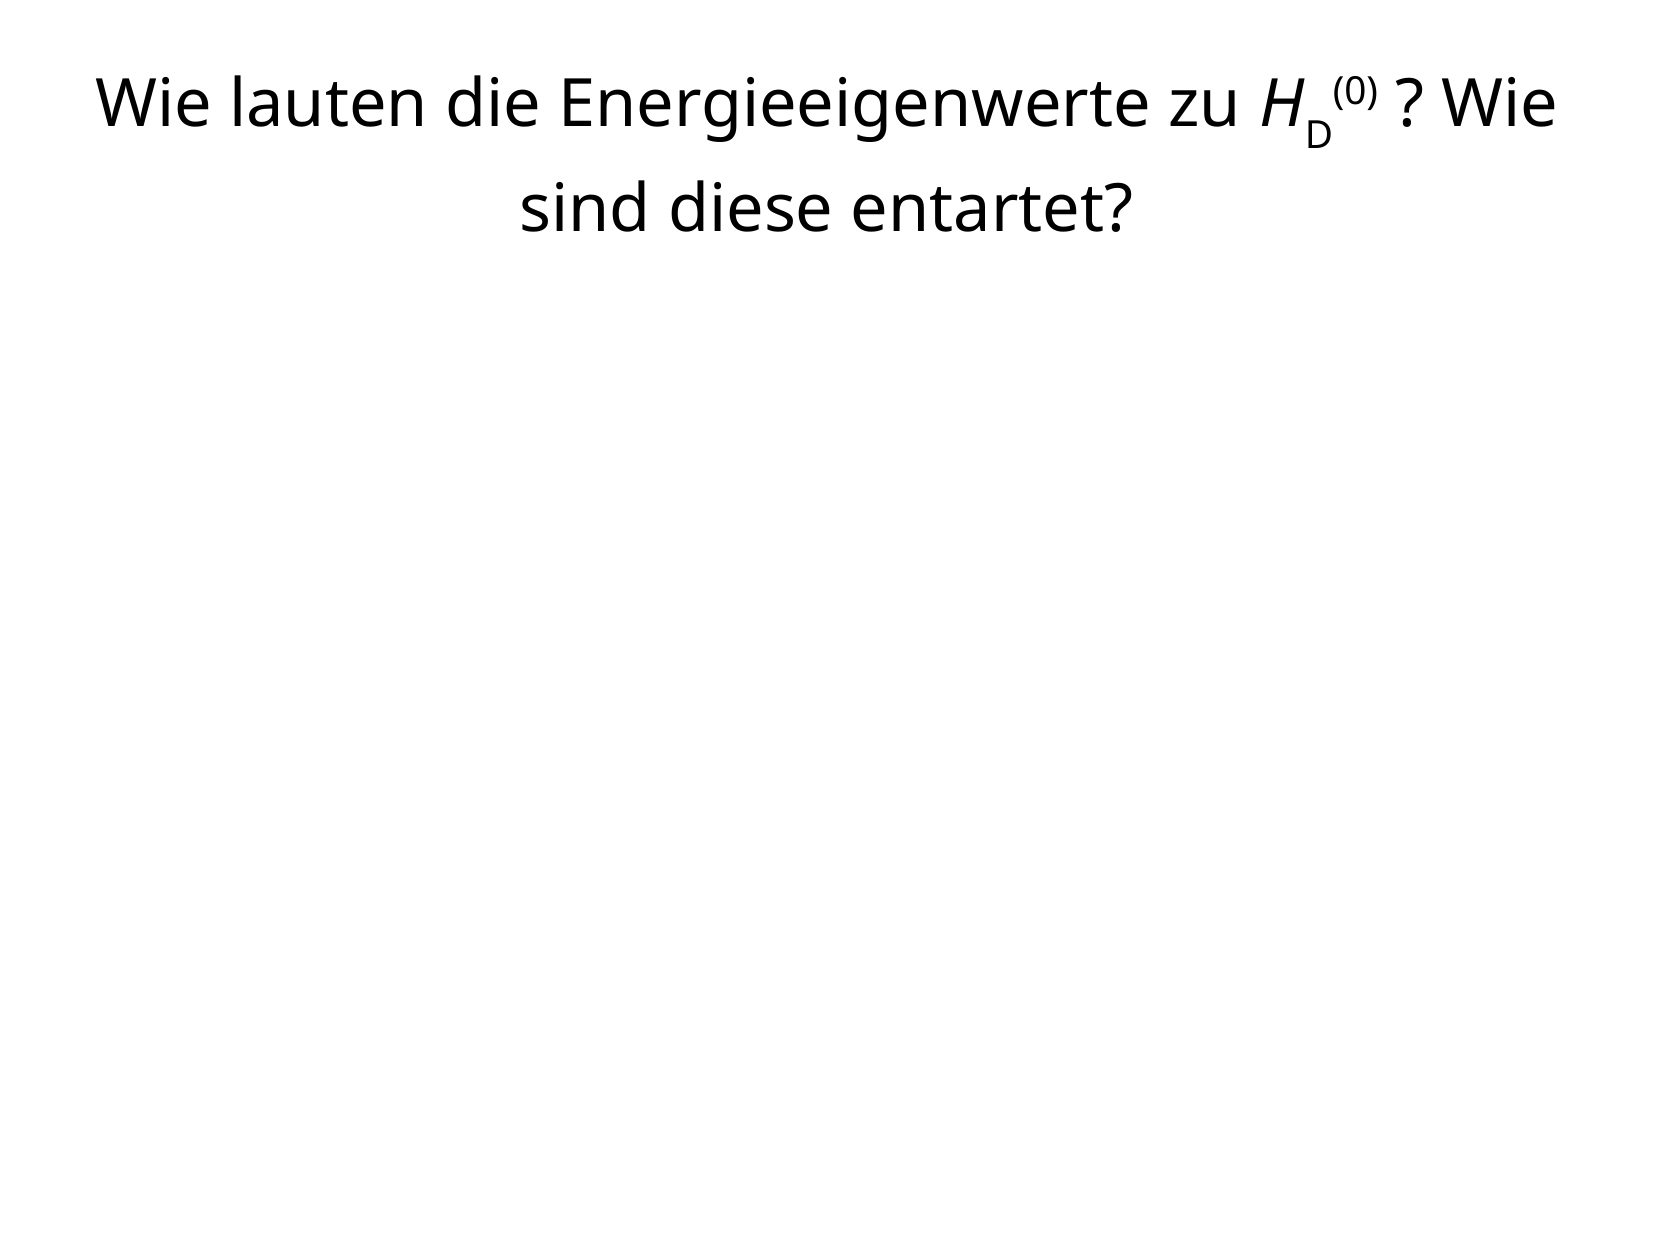

# Wie lauten die Energieeigenwerte zu HD(0) ? Wie sind diese entartet?